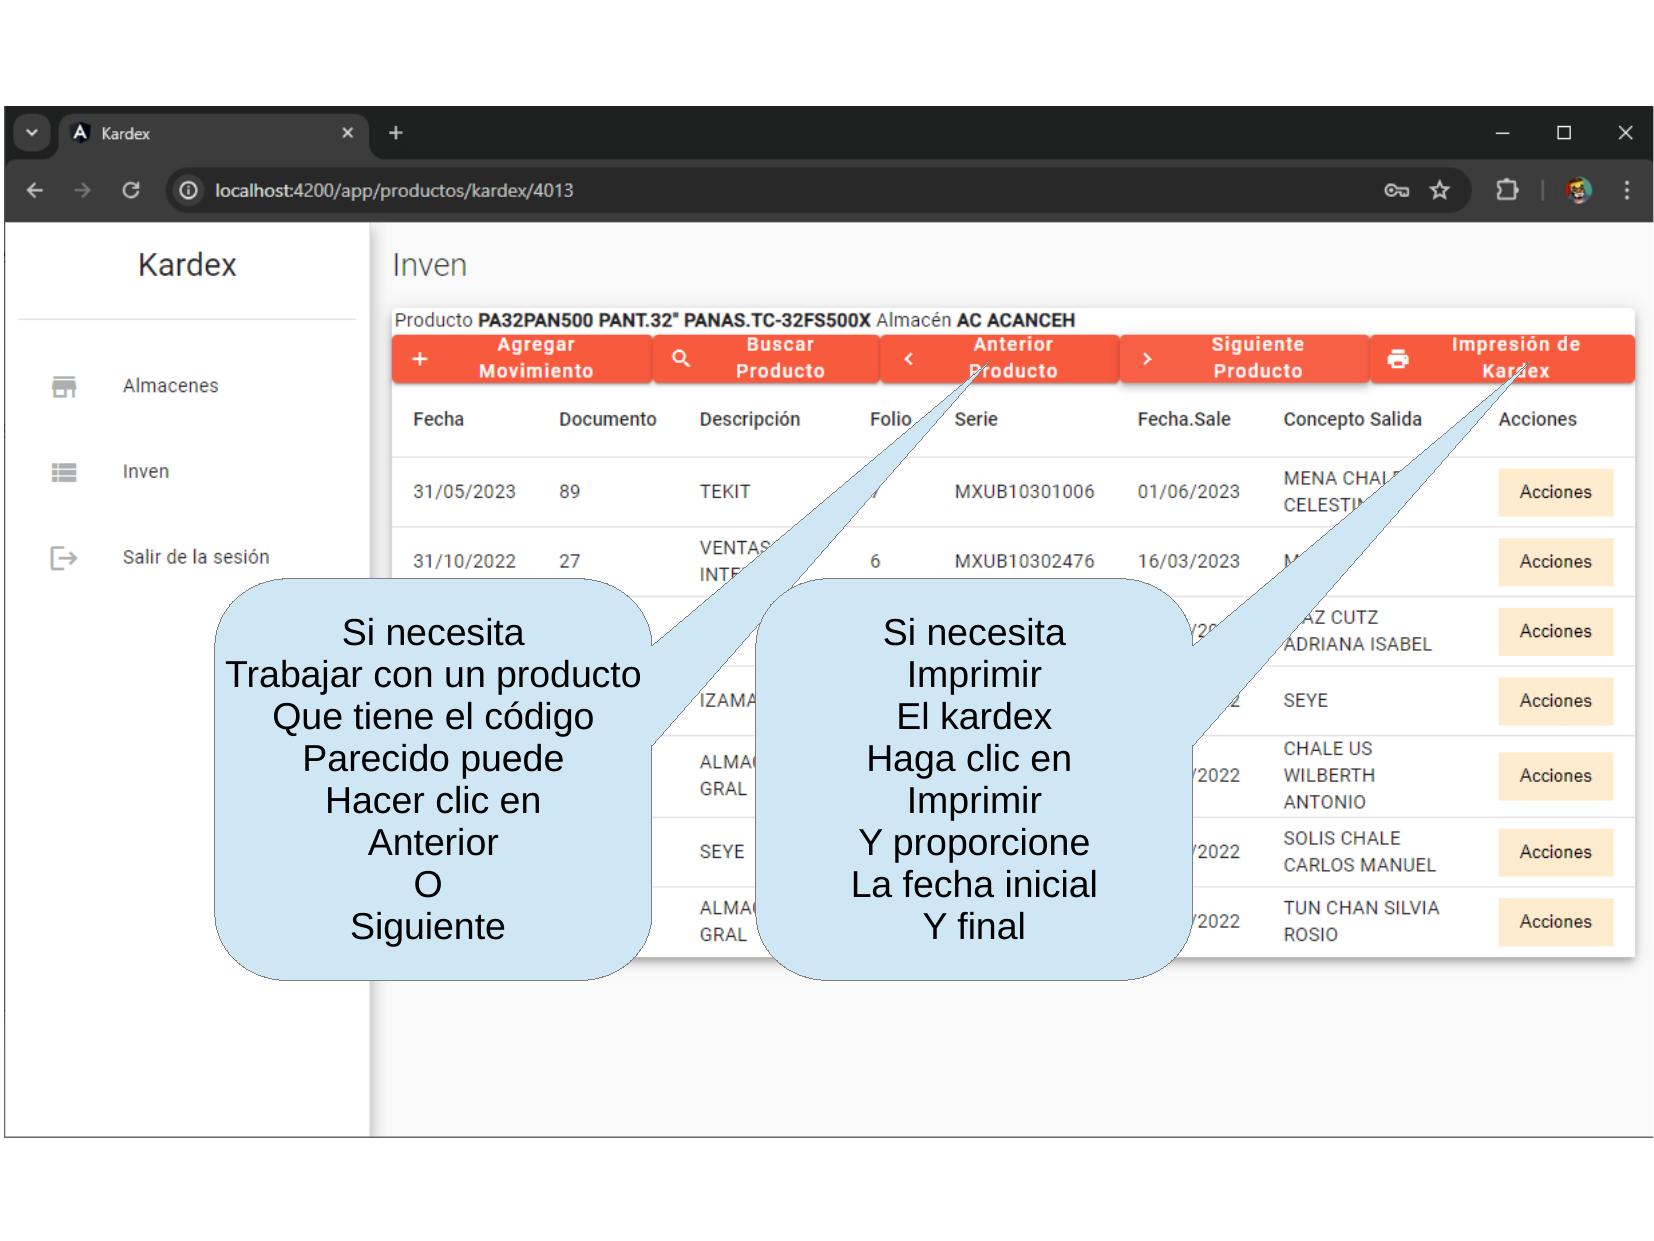

Si necesita
Imprimir
El kardex
Haga clic en
Imprimir
Y proporcione
La fecha inicial
Y final
Si necesita
Trabajar con un producto
Que tiene el código
Parecido puede
Hacer clic en
Anterior
O
Siguiente